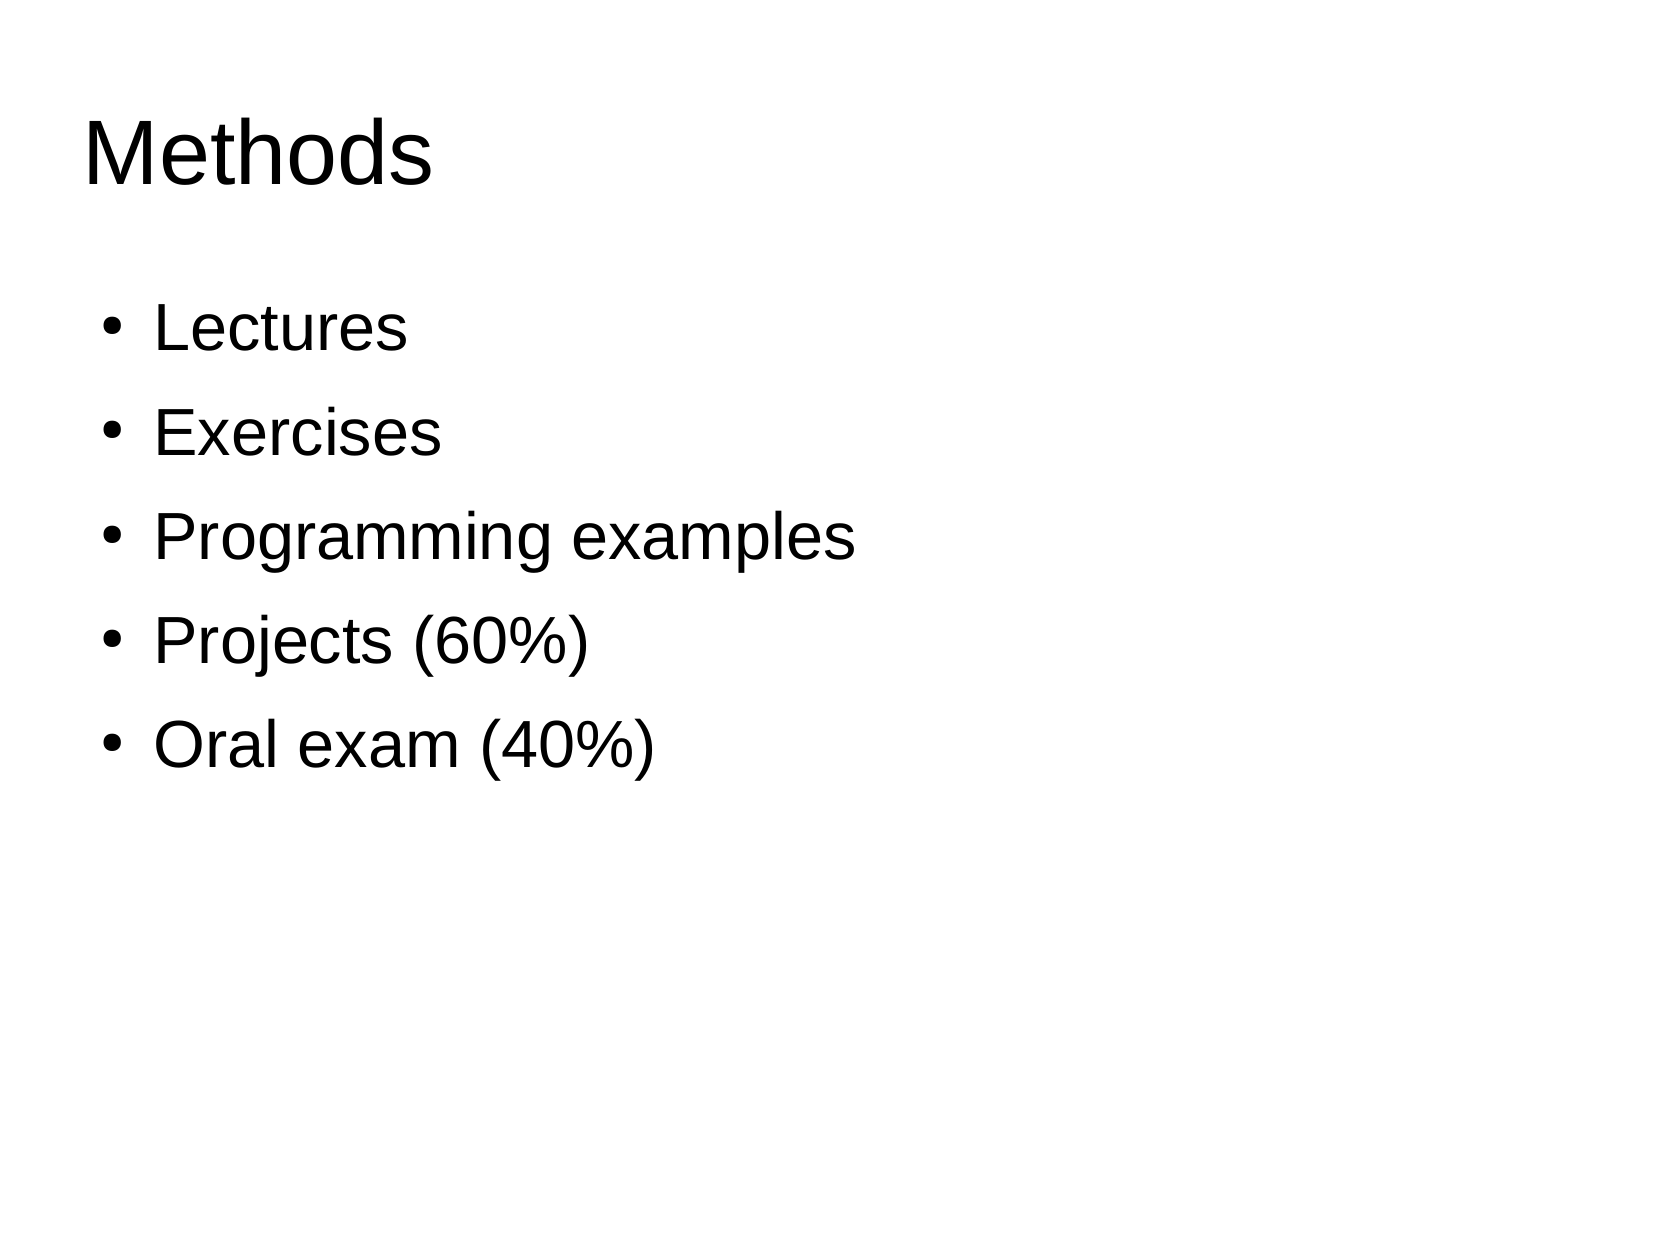

# Methods
Lectures
Exercises
Programming examples
Projects (60%)
Oral exam (40%)